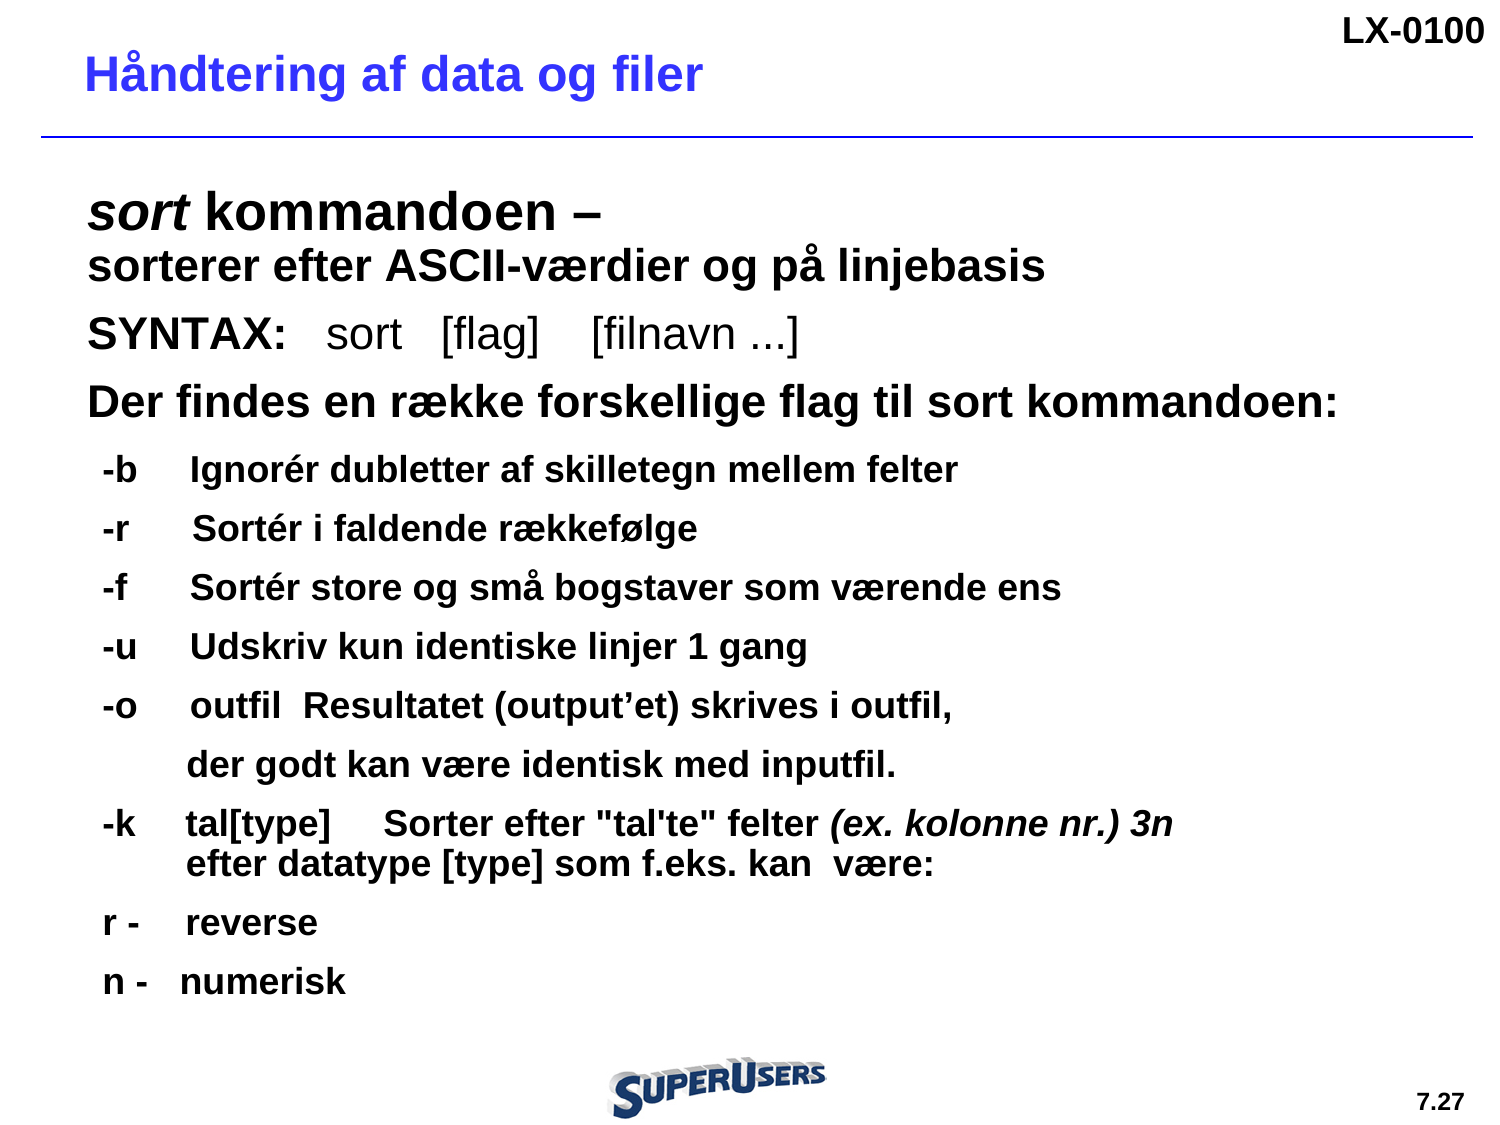

# Håndtering af data og filer
sort kommandoen –
sorterer efter ASCII-værdier og på linjebasis
SYNTAX: sort [flag] [filnavn ...]
Der findes en række forskellige flag til sort kommandoen:
-b Ignorér dubletter af skilletegn mellem felter
-r Sortér i faldende rækkefølge
-f Sortér store og små bogstaver som værende ens
-u Udskriv kun identiske linjer 1 gang
-o outfil Resultatet (output’et) skrives i outfil,
 der godt kan være identisk med inputfil.
-k 	 tal[type] Sorter efter "tal'te" felter (ex. kolonne nr.) 3n
 efter datatype [type] som f.eks. kan være:
r - 	 reverse
n - numerisk